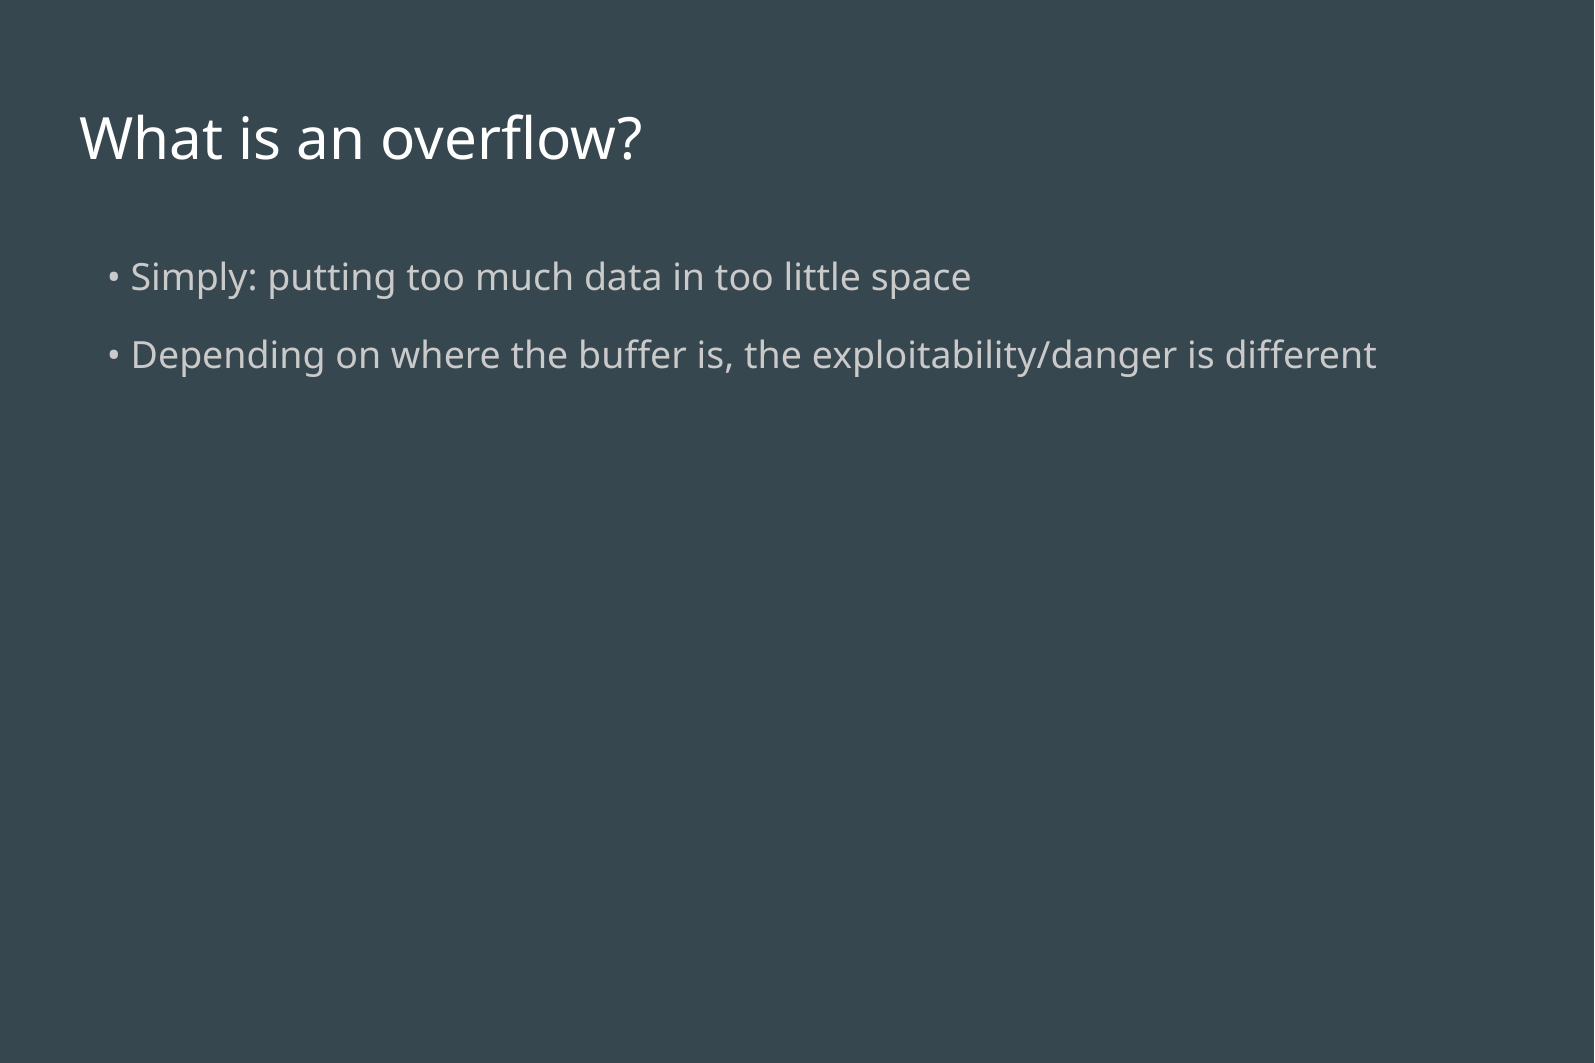

# What is an overflow?
• Simply: putting too much data in too little space
• Depending on where the buffer is, the exploitability/danger is different